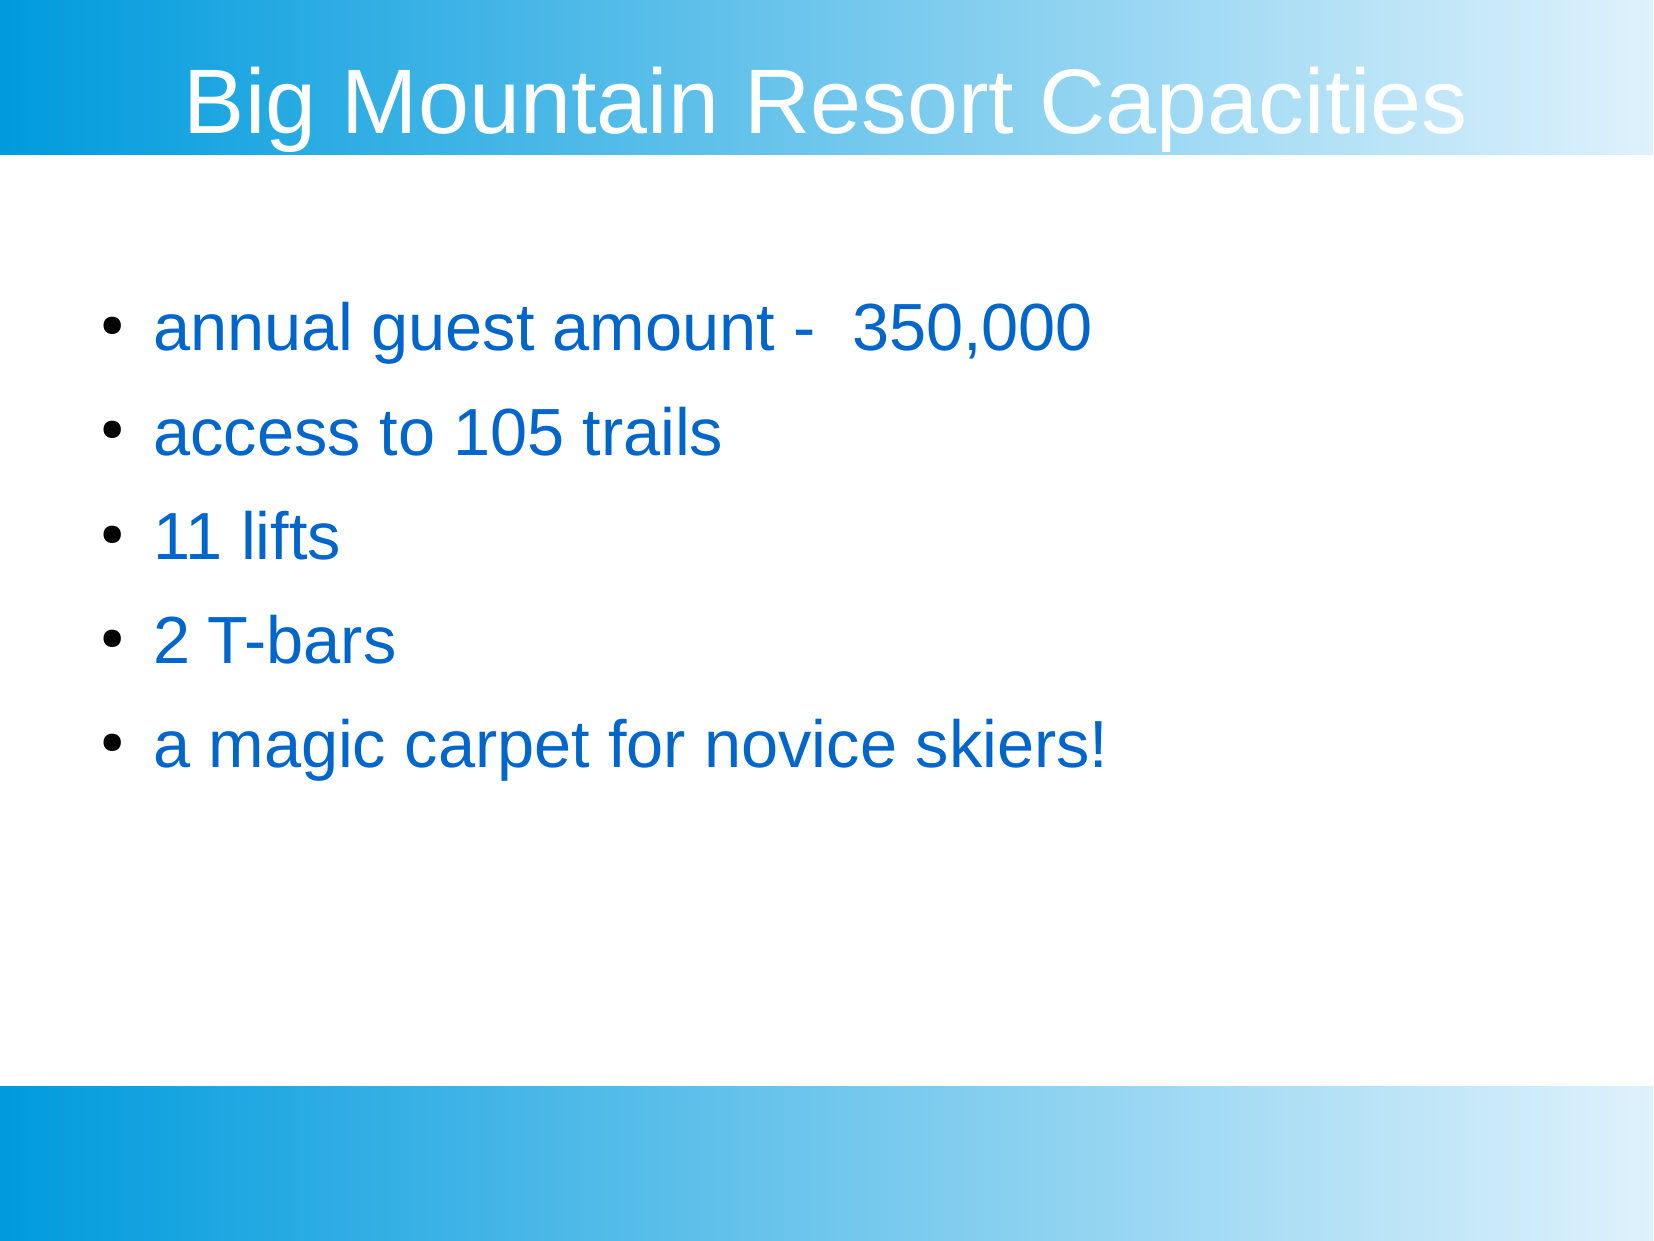

# Big Mountain Resort Capacities
annual guest amount - 350,000
access to 105 trails
11 lifts
2 T-bars
a magic carpet for novice skiers!